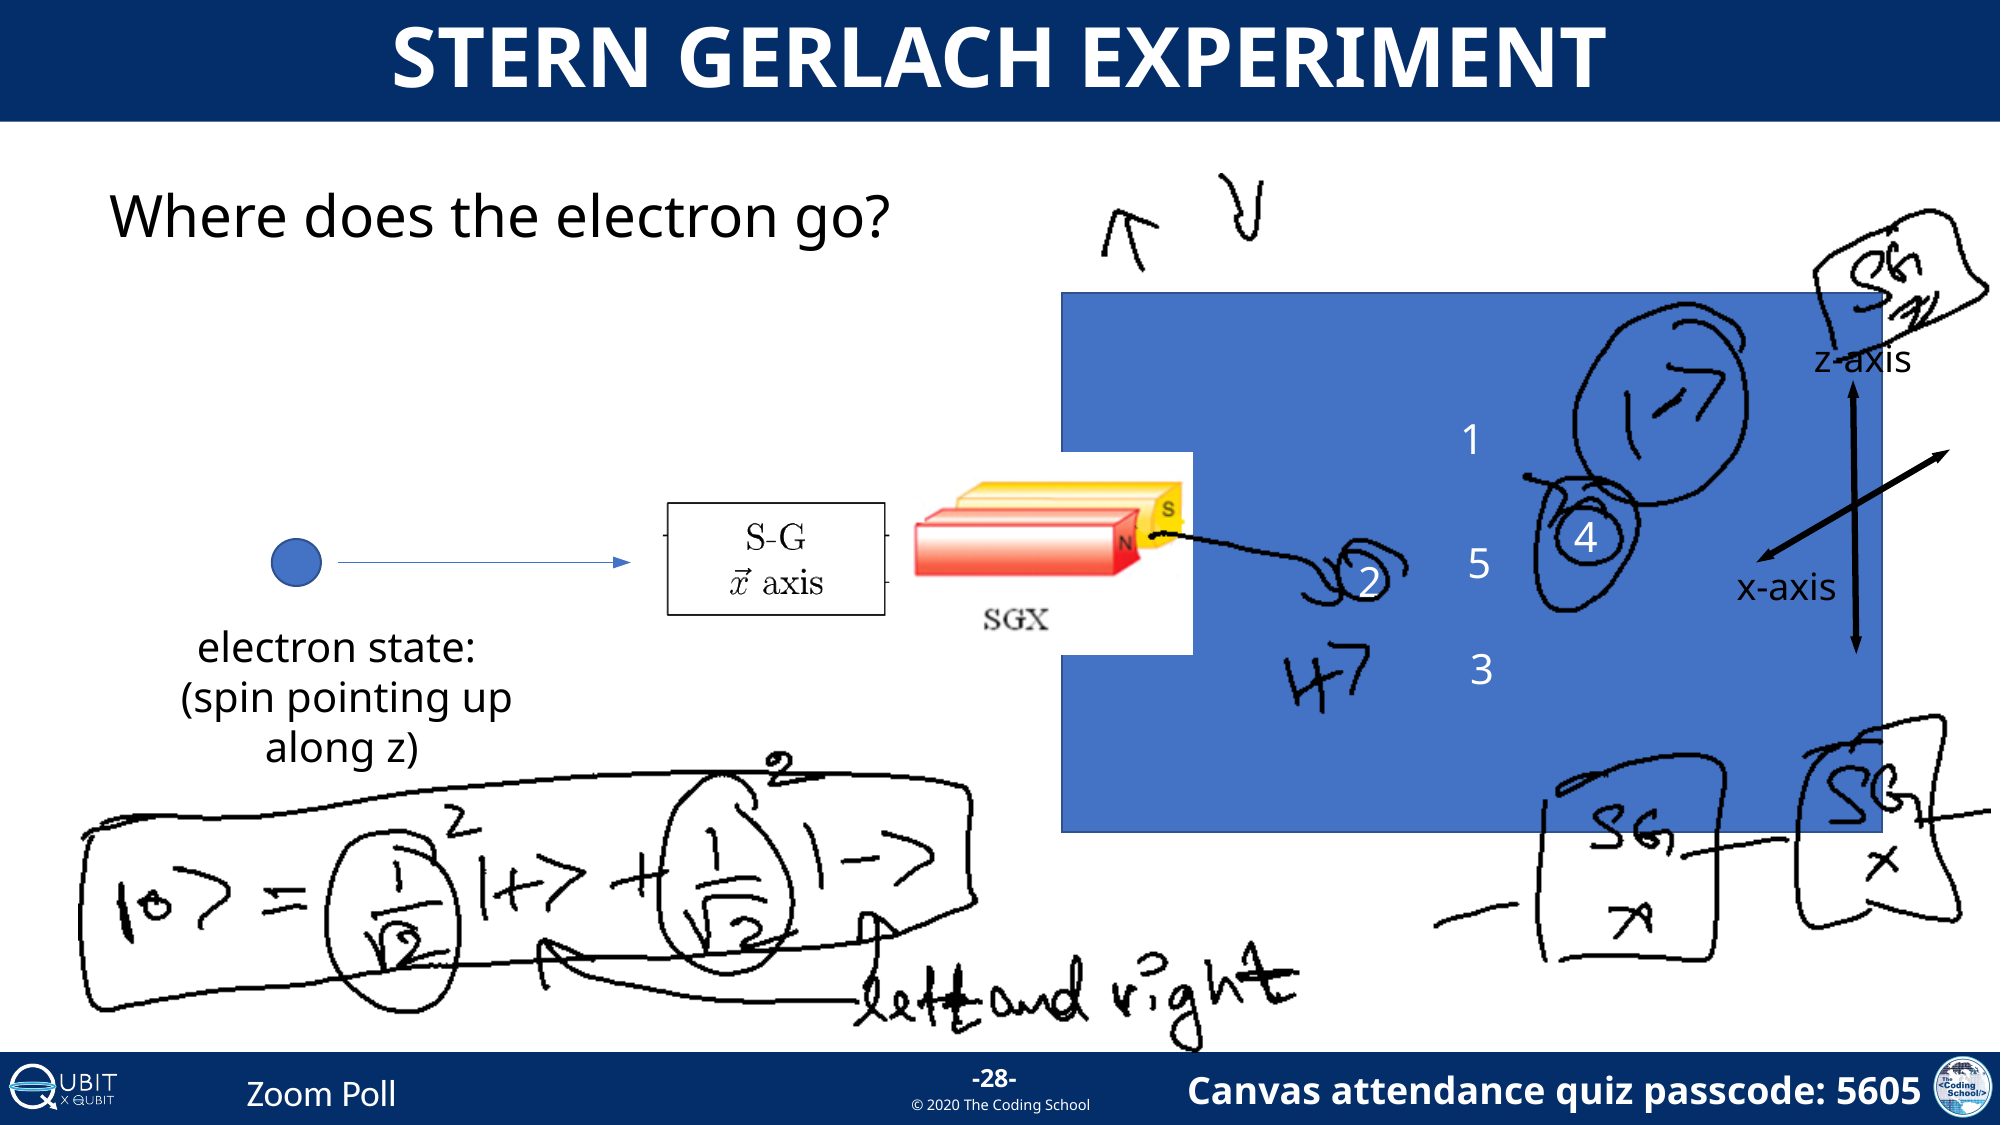

# Stern Gerlach Experiment
Where does the electron go?
z-axis
1
4
5
2
x-axis
electron state:
(spin pointing up along z)
3
Zoom Poll